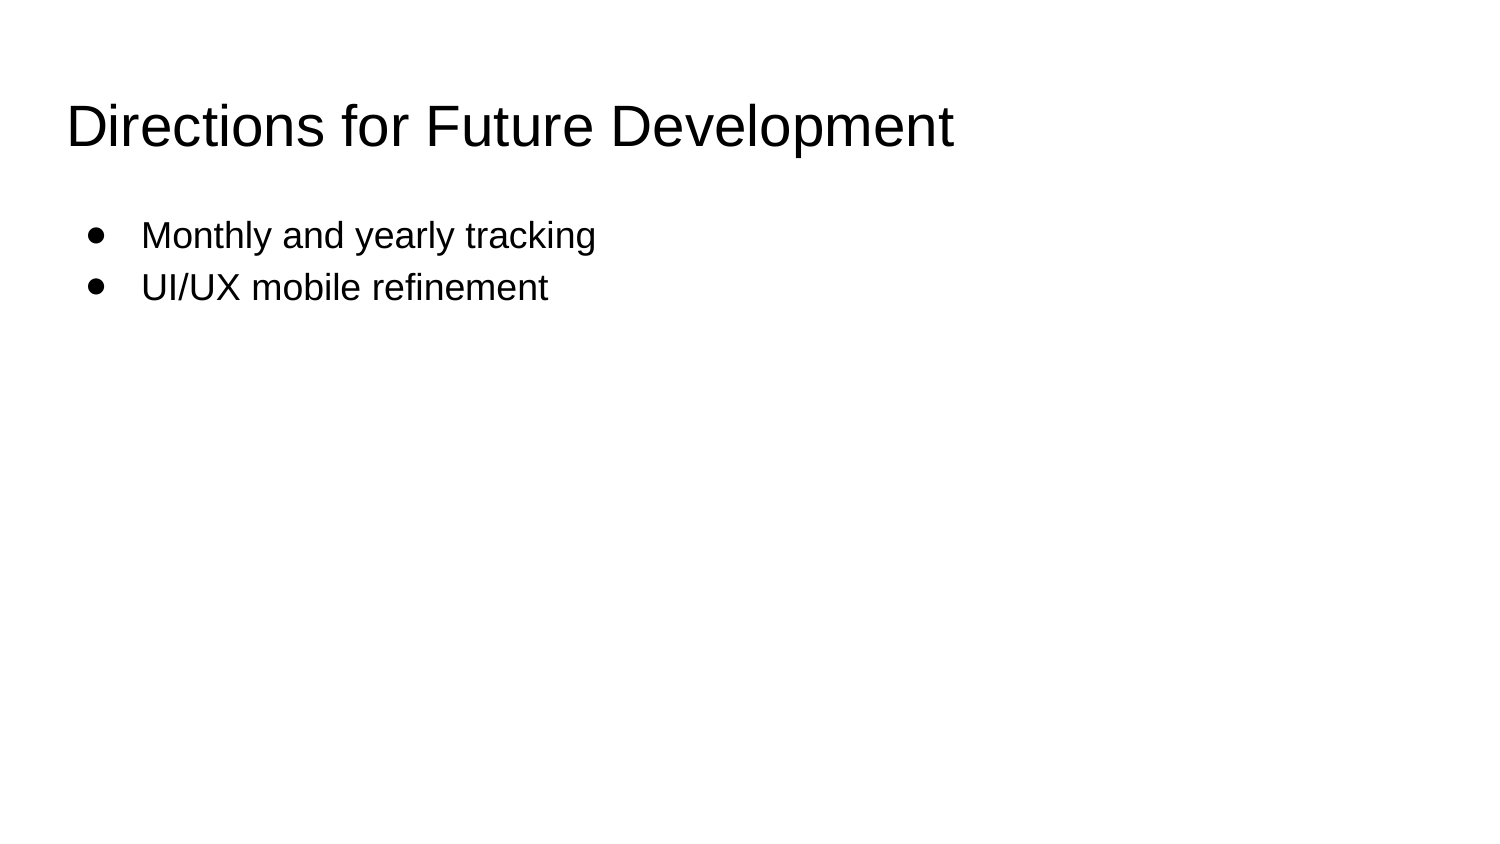

# Directions for Future Development
Monthly and yearly tracking
UI/UX mobile refinement